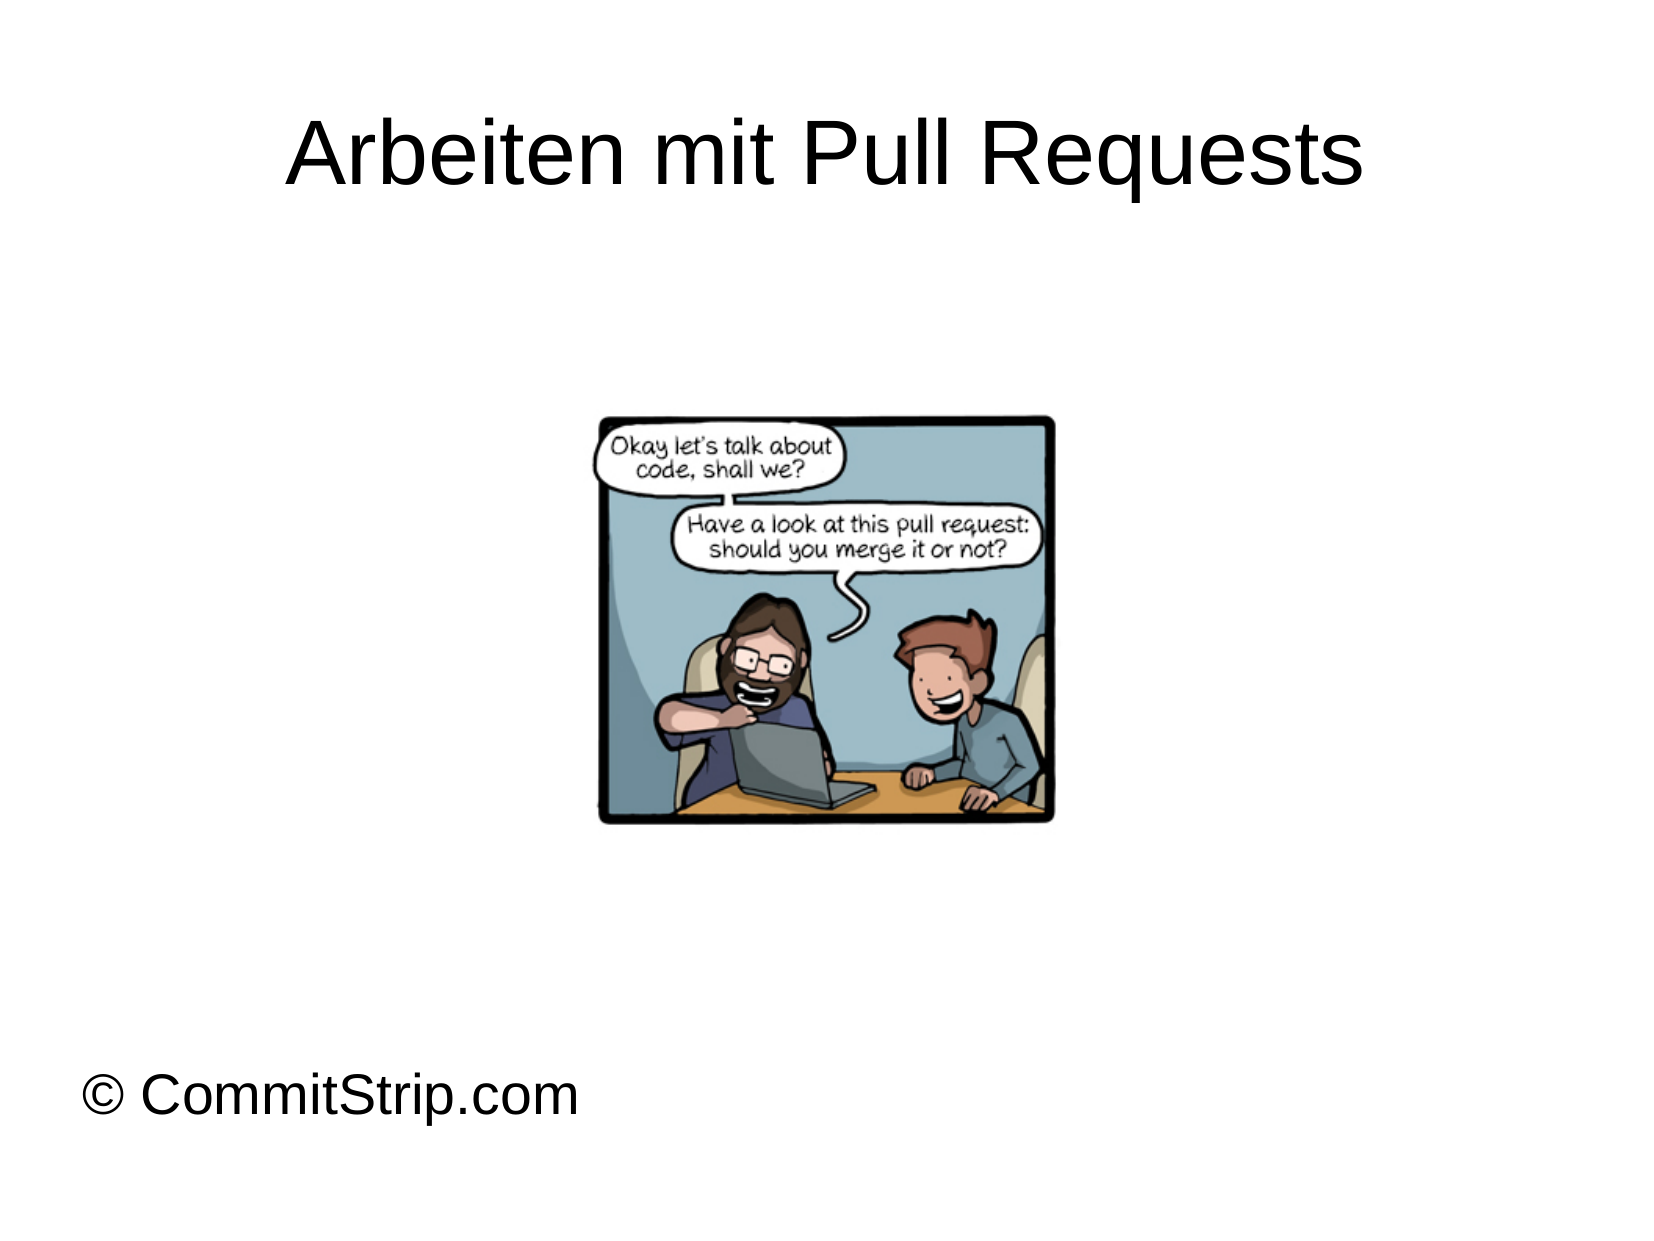

# Arbeiten mit Pull Requests
© CommitStrip.com